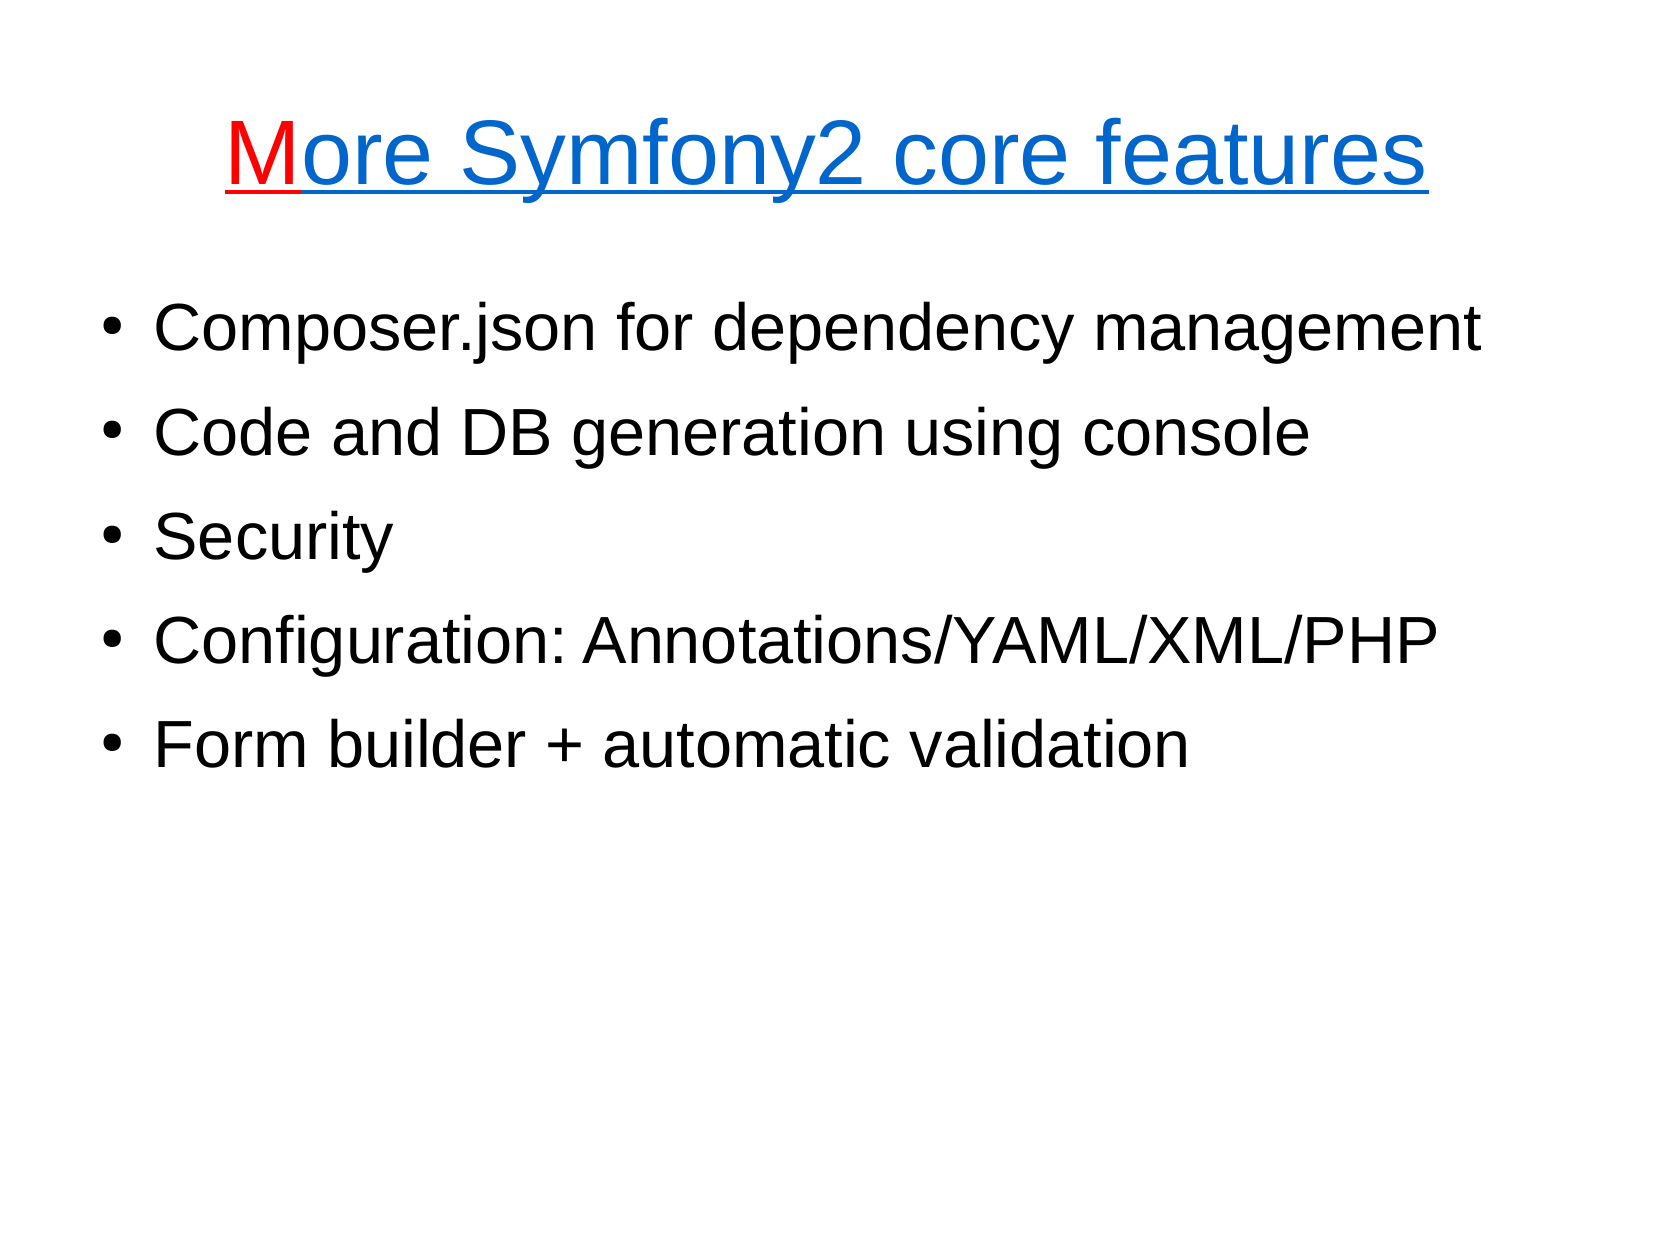

# More Symfony2 core features
Composer.json for dependency management
Code and DB generation using console
Security
Configuration: Annotations/YAML/XML/PHP
Form builder + automatic validation